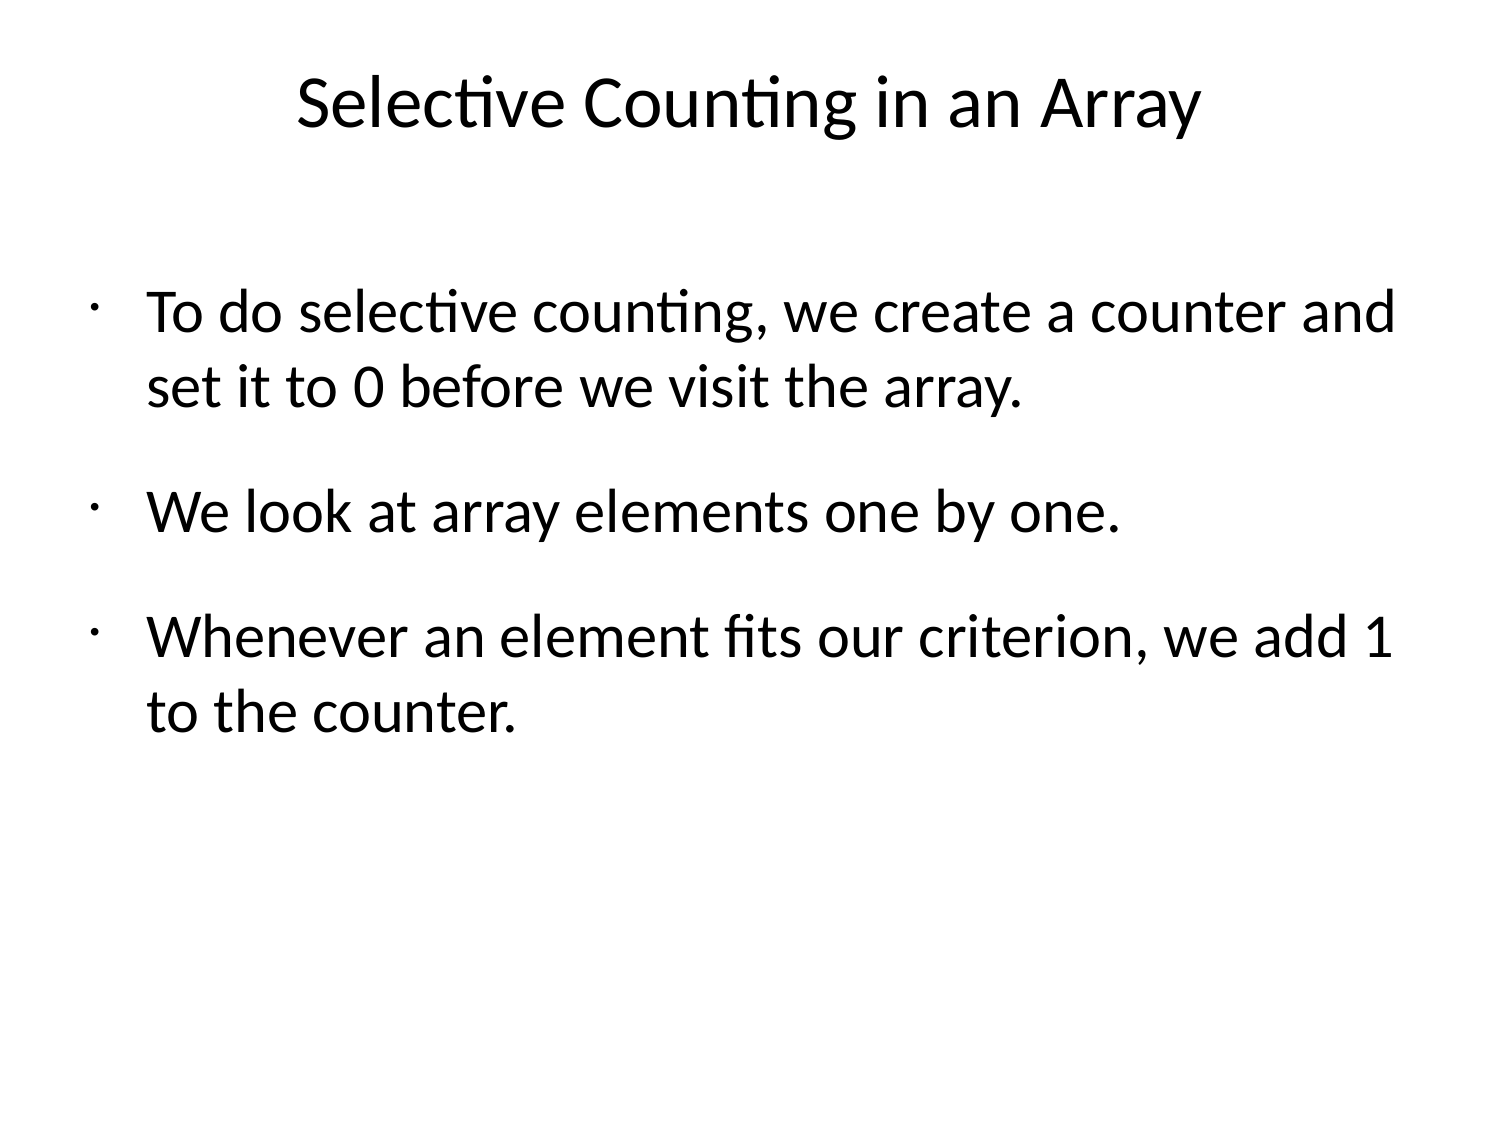

# Selective Counting in an Array
To do selective counting, we create a counter and set it to 0 before we visit the array.
We look at array elements one by one.
Whenever an element fits our criterion, we add 1 to the counter.